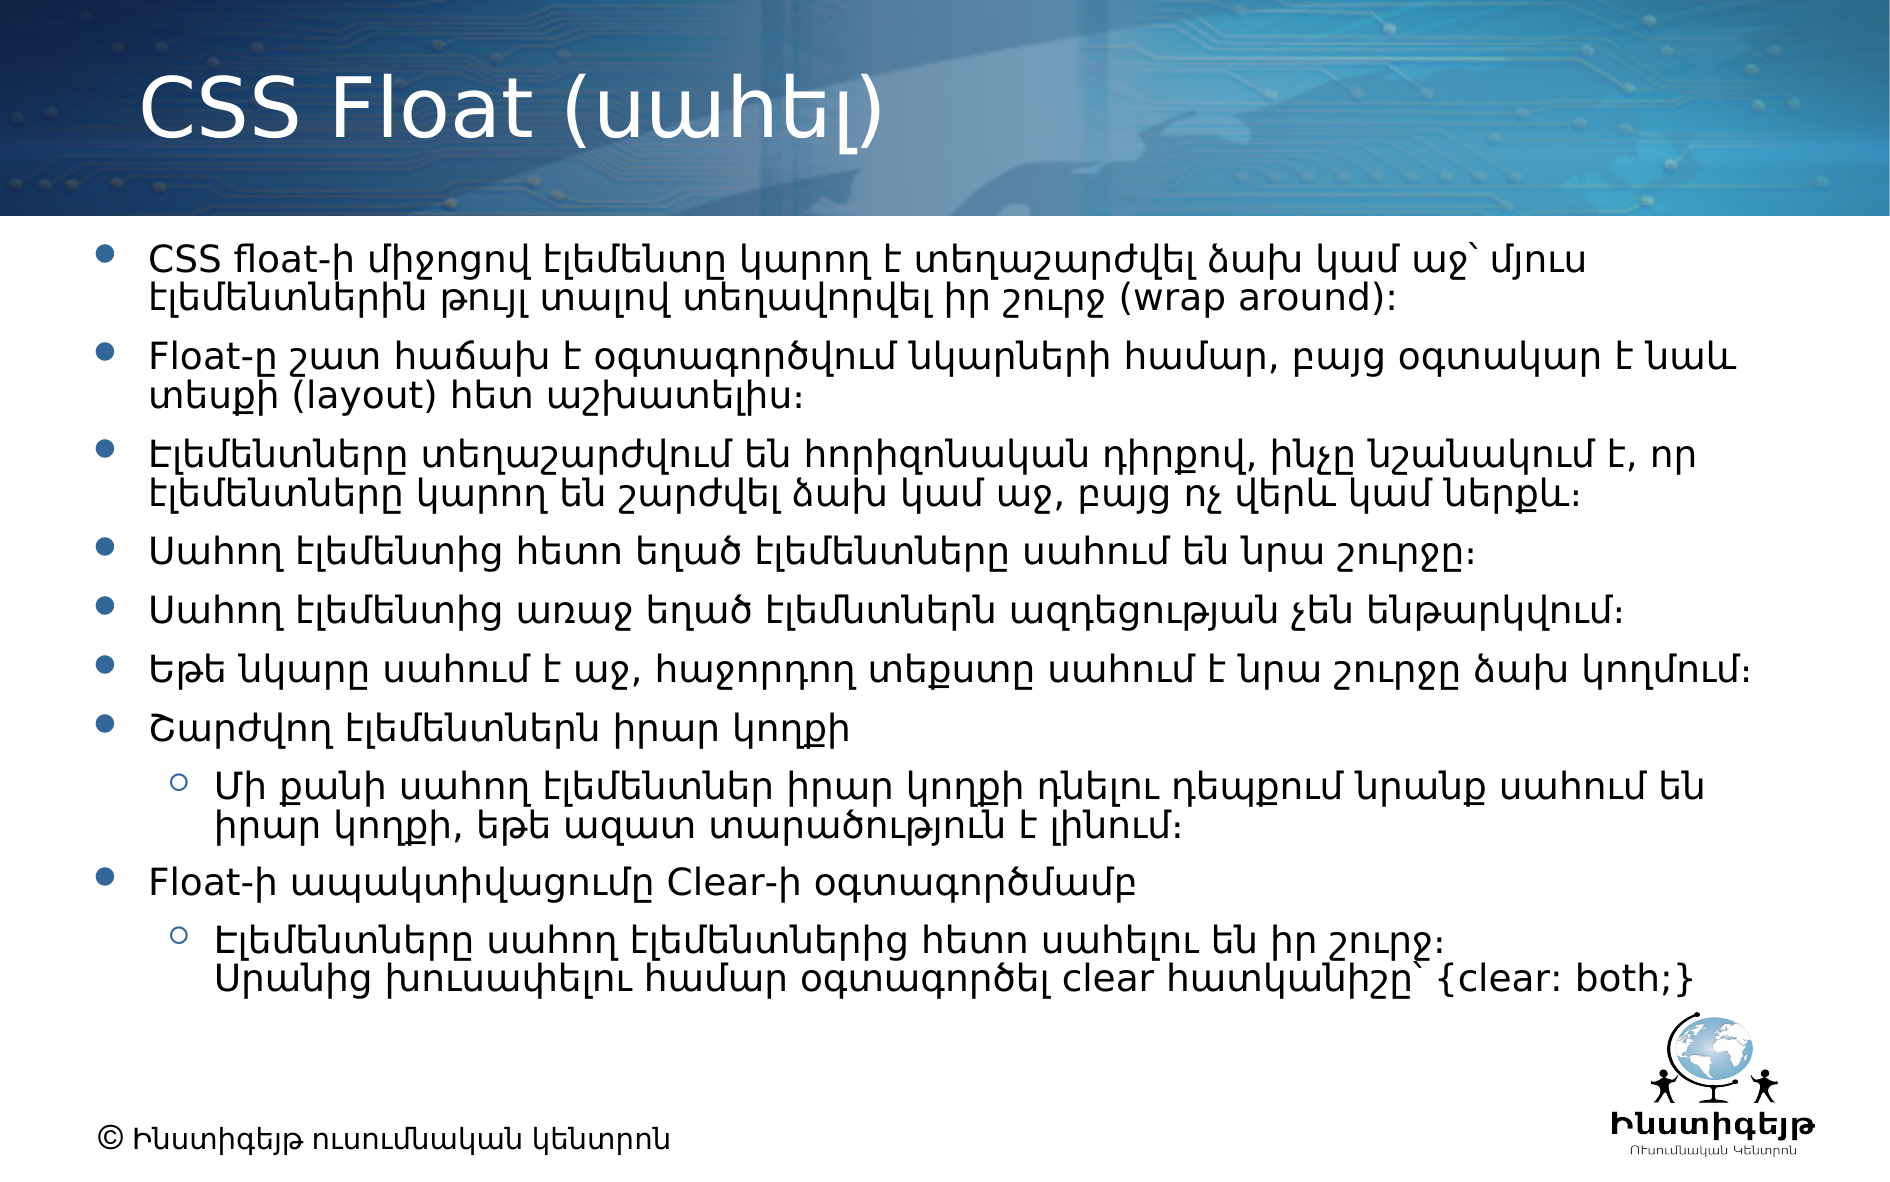

CSS Float (սահել)
# CSS float-ի միջոցով էլեմենտը կարող է տեղաշարժվել ձախ կամ աջ՝ մյուս էլեմենտներին թույլ տալով տեղավորվել իր շուրջ (wrap around):
Float-ը շատ հաճախ է օգտագործվում նկարների համար, բայց օգտակար է նաև տեսքի (layout) հետ աշխատելիս։
Էլեմենտները տեղաշարժվում են հորիզոնական դիրքով, ինչը նշանակում է, որ էլեմենտները կարող են շարժվել ձախ կամ աջ, բայց ոչ վերև կամ ներքև։
Սահող էլեմենտից հետո եղած էլեմենտները սահում են նրա շուրջը։
Սահող էլեմենտից առաջ եղած էլեմնտներն ազդեցության չեն ենթարկվում։
Եթե նկարը սահում է աջ, հաջորդող տեքստը սահում է նրա շուրջը ձախ կողմում։
Շարժվող էլեմենտներն իրար կողքի
Մի քանի սահող էլեմենտներ իրար կողքի դնելու դեպքում նրանք սահում են իրար կողքի, եթե ազատ տարածություն է լինում։
Float-ի ապակտիվացումը Clear-ի օգտագործմամբ
Էլեմենտները սահող էլեմենտներից հետո սահելու են իր շուրջ։
Սրանից խուսափելու համար օգտագործել clear հատկանիշը՝ {clear: both;}